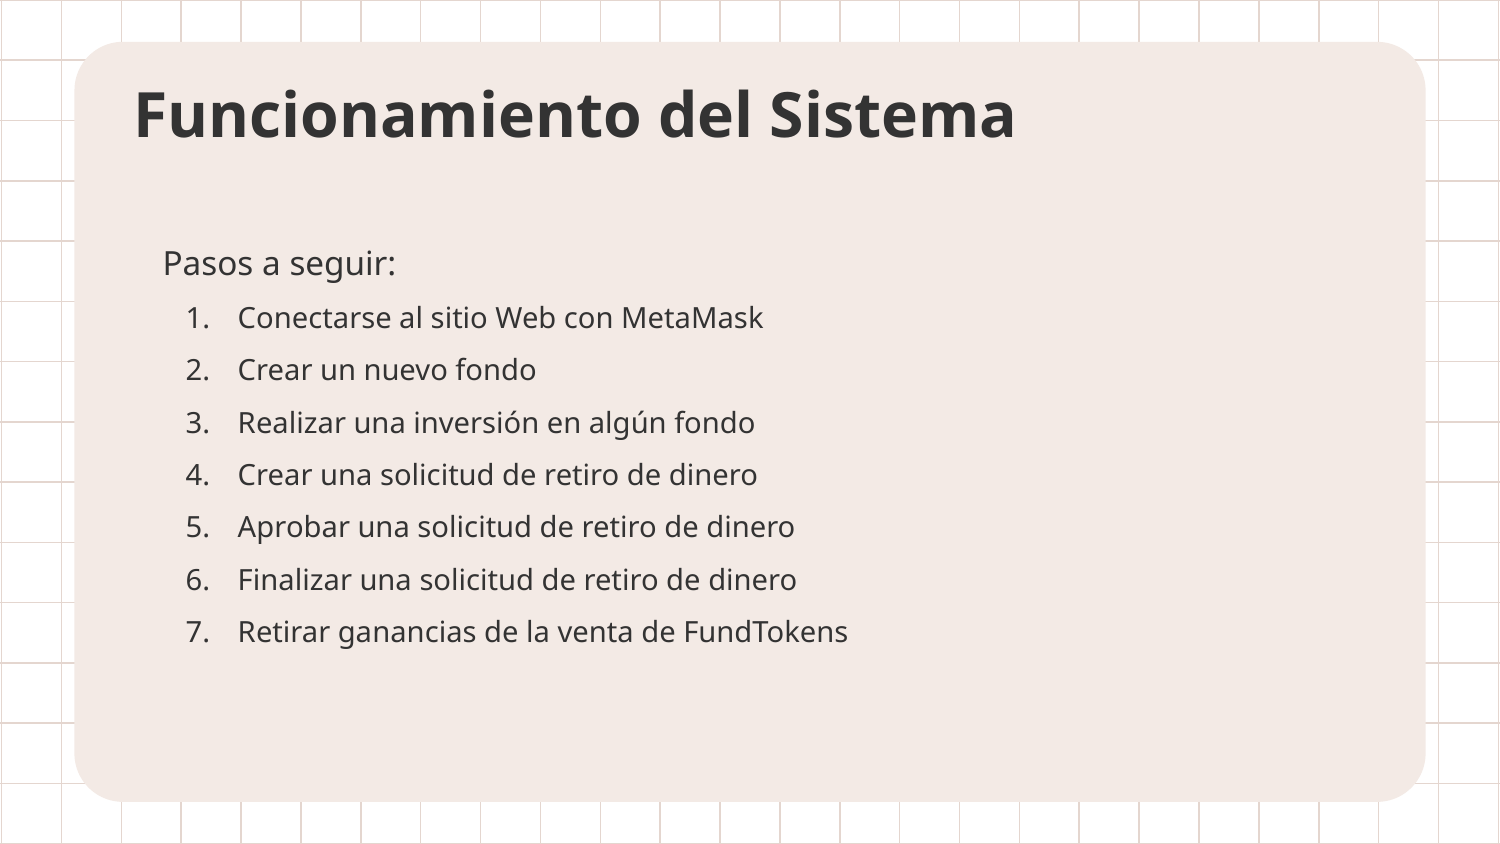

# Funcionamiento del Sistema
Pasos a seguir:
Conectarse al sitio Web con MetaMask
Crear un nuevo fondo
Realizar una inversión en algún fondo
Crear una solicitud de retiro de dinero
Aprobar una solicitud de retiro de dinero
Finalizar una solicitud de retiro de dinero
Retirar ganancias de la venta de FundTokens